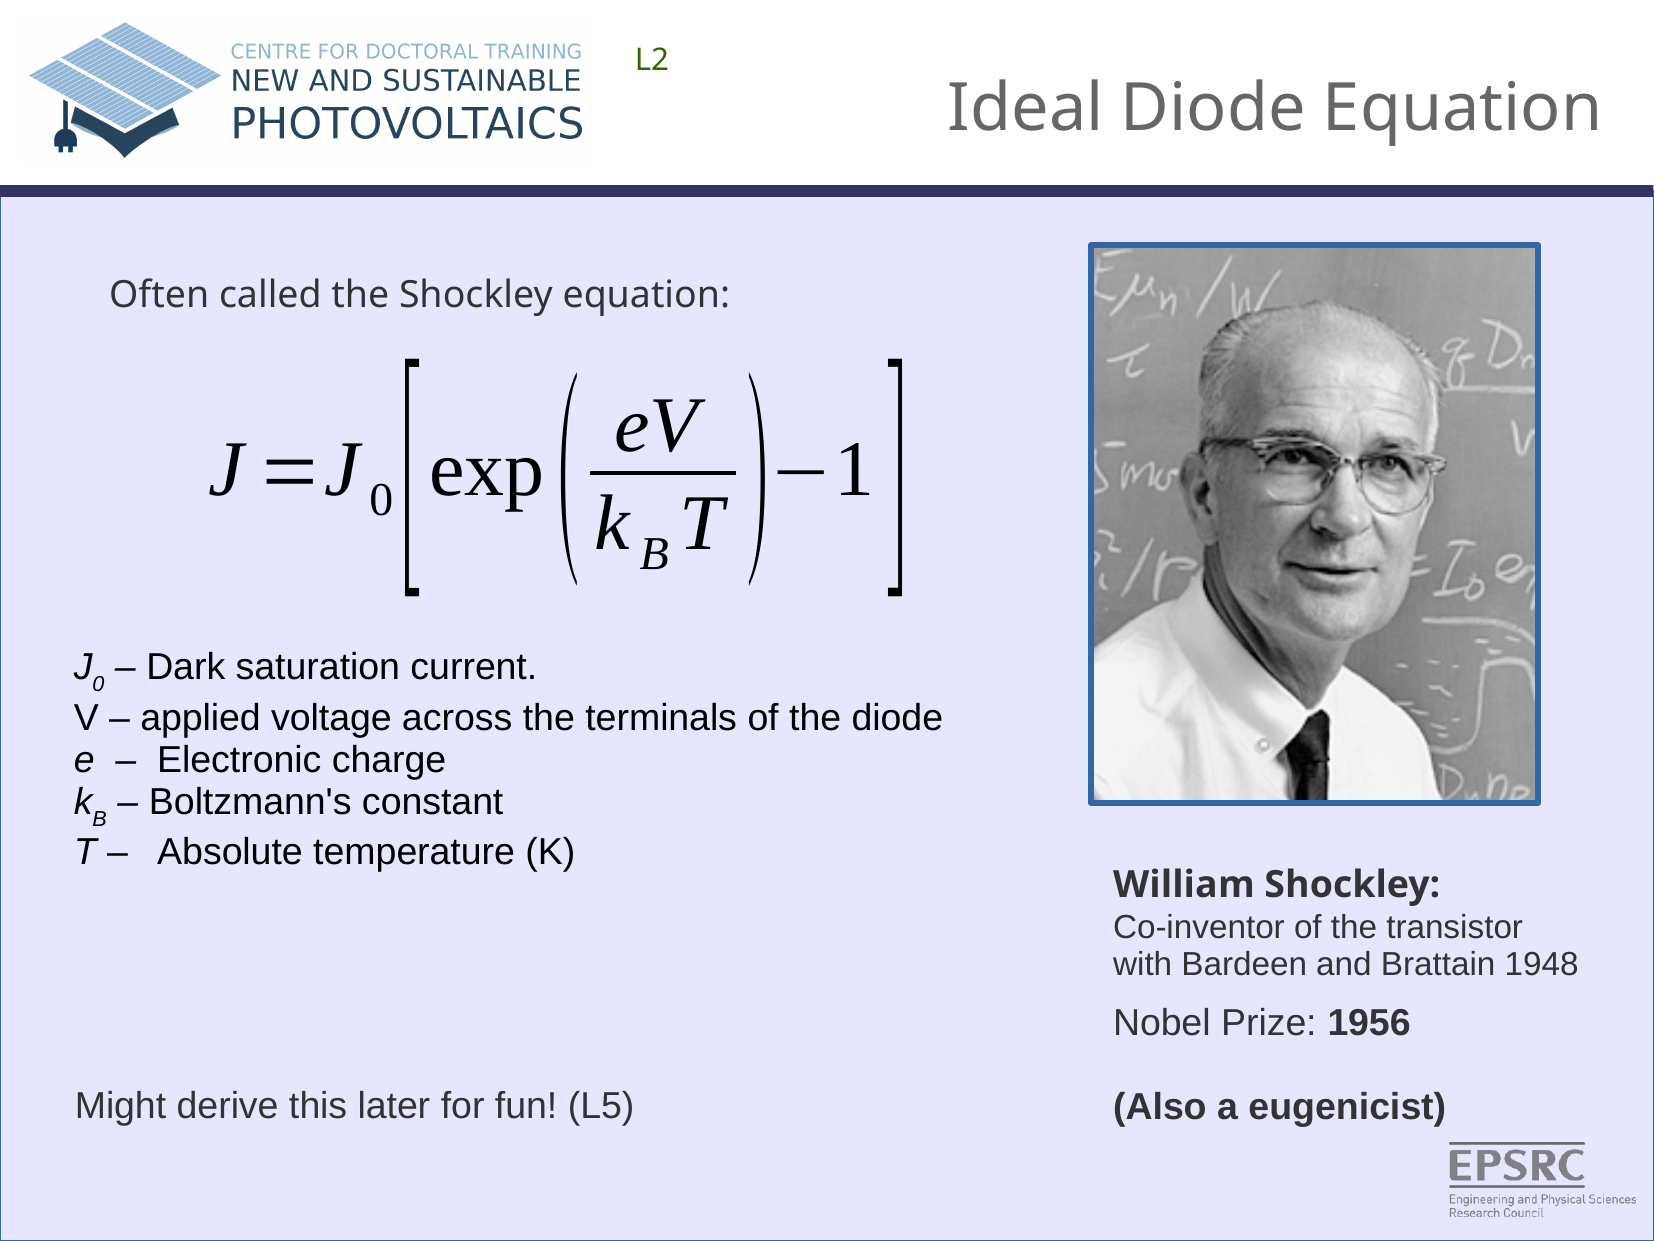

L2
Ideal Diode Equation
Often called the Shockley equation:
J0 – Dark saturation current.
V – applied voltage across the terminals of the diode
e – Electronic charge
kB – Boltzmann's constant
T – Absolute temperature (K)
William Shockley:
Co-inventor of the transistor with Bardeen and Brattain 1948
Nobel Prize: 1956
(Also a eugenicist)
Might derive this later for fun! (L5)